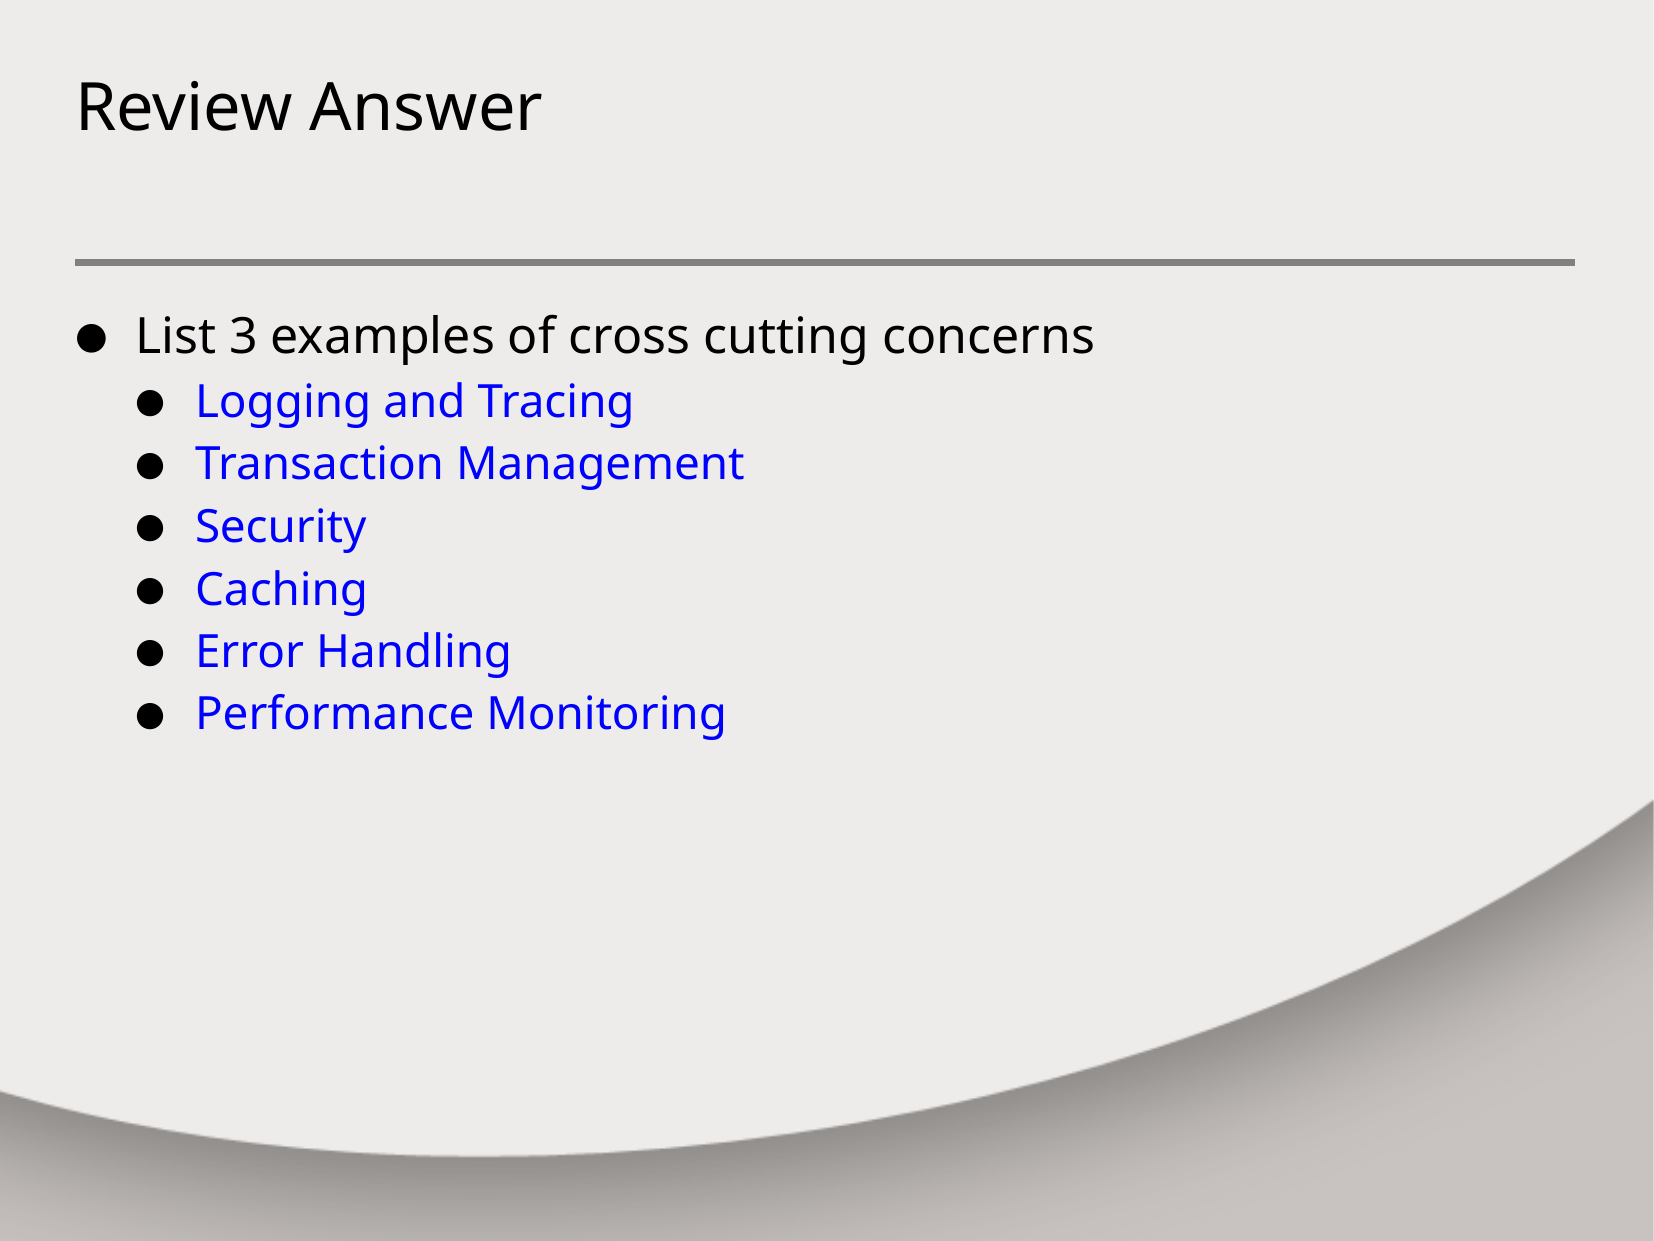

# Review Answer
List 3 examples of cross cutting concerns
Logging and Tracing
Transaction Management
Security
Caching
Error Handling
Performance Monitoring